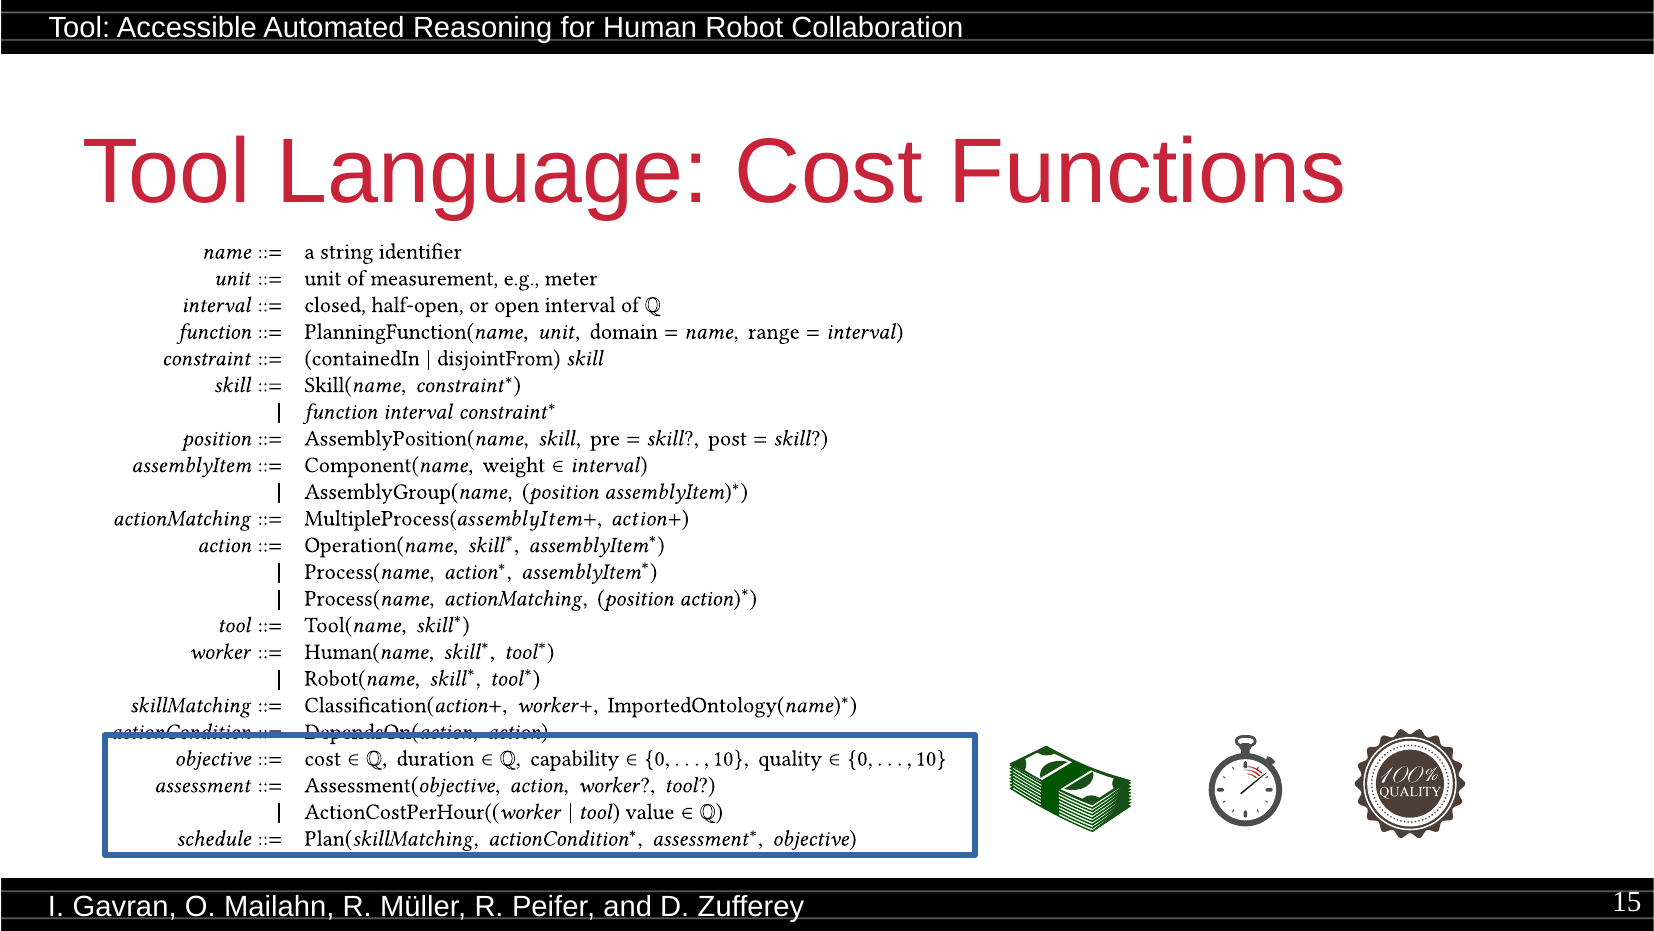

Tool: Accessible Automated Reasoning for Human Robot Collaboration
# Tool Language: Cost Functions
I. Gavran, O. Mailahn, R. Müller, R. Peifer, and D. Zufferey